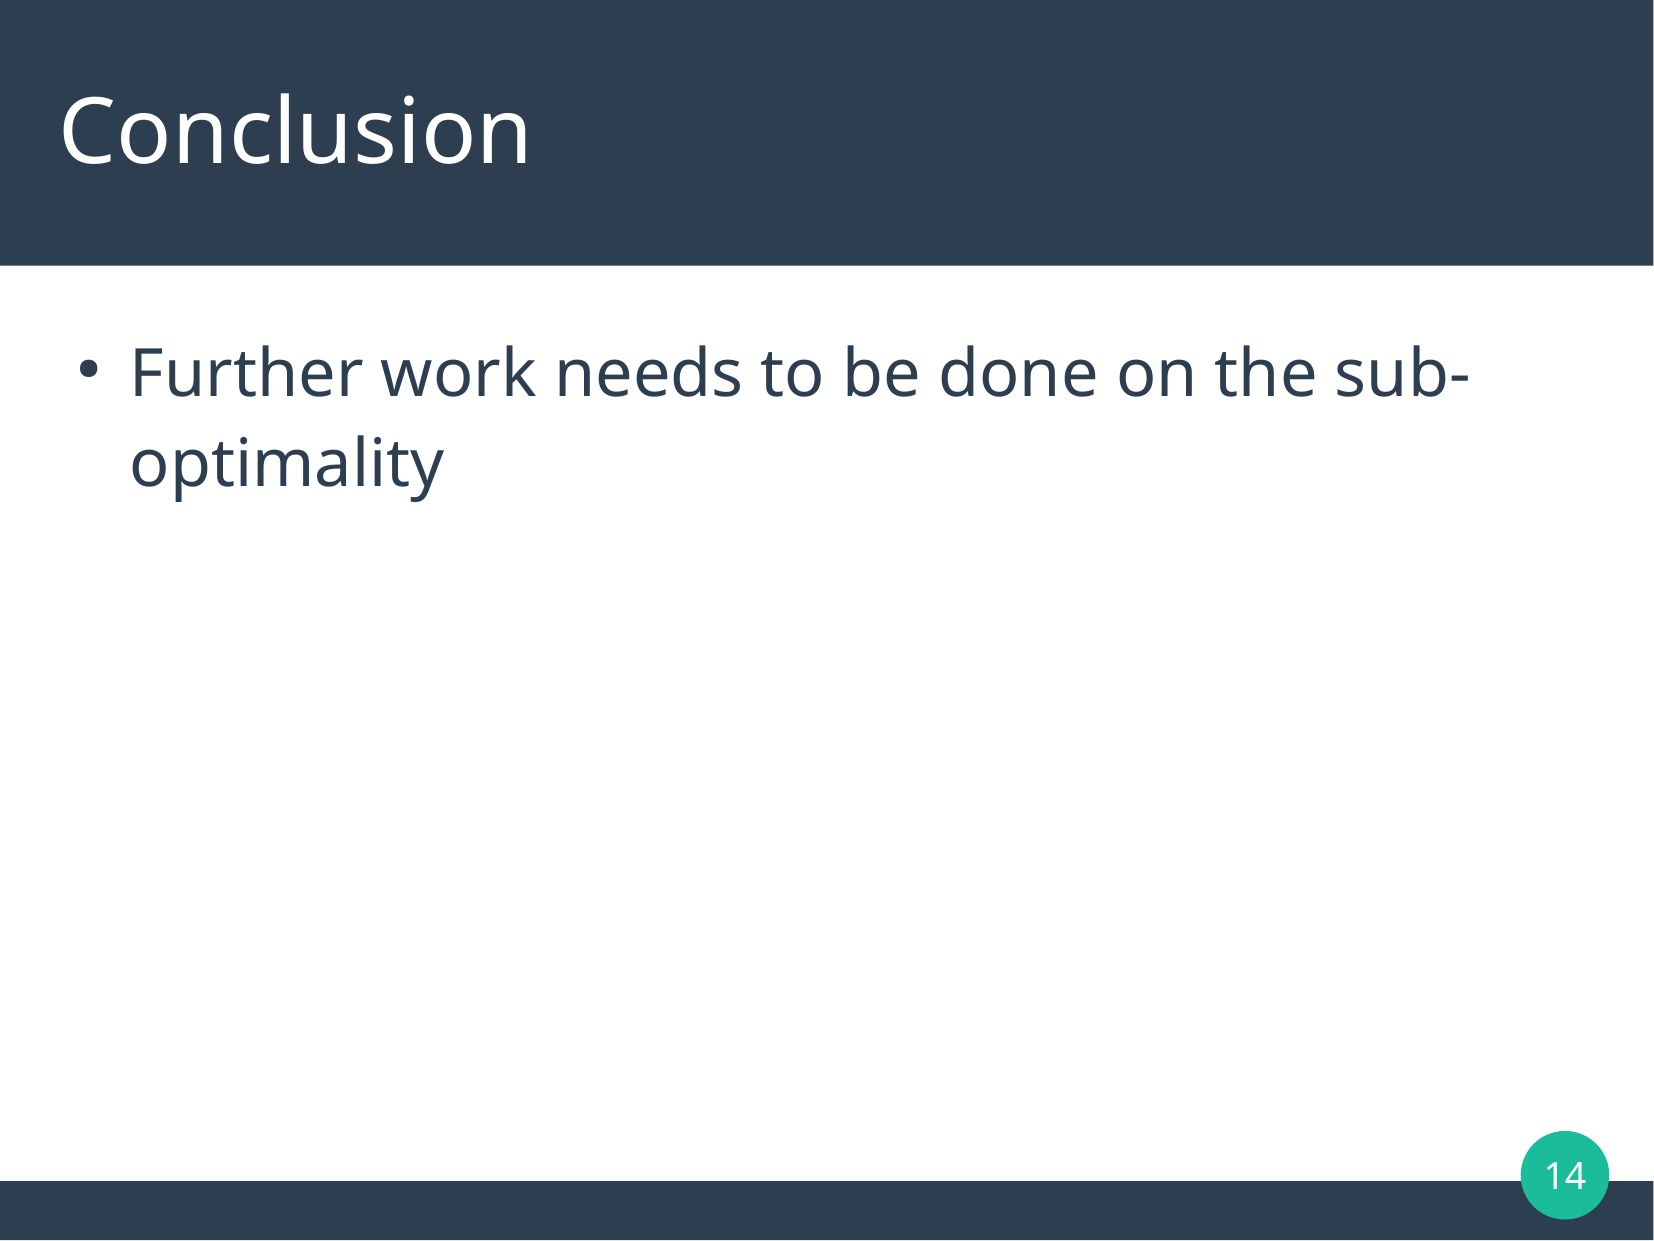

# Conclusion
Further work needs to be done on the sub-optimality
14